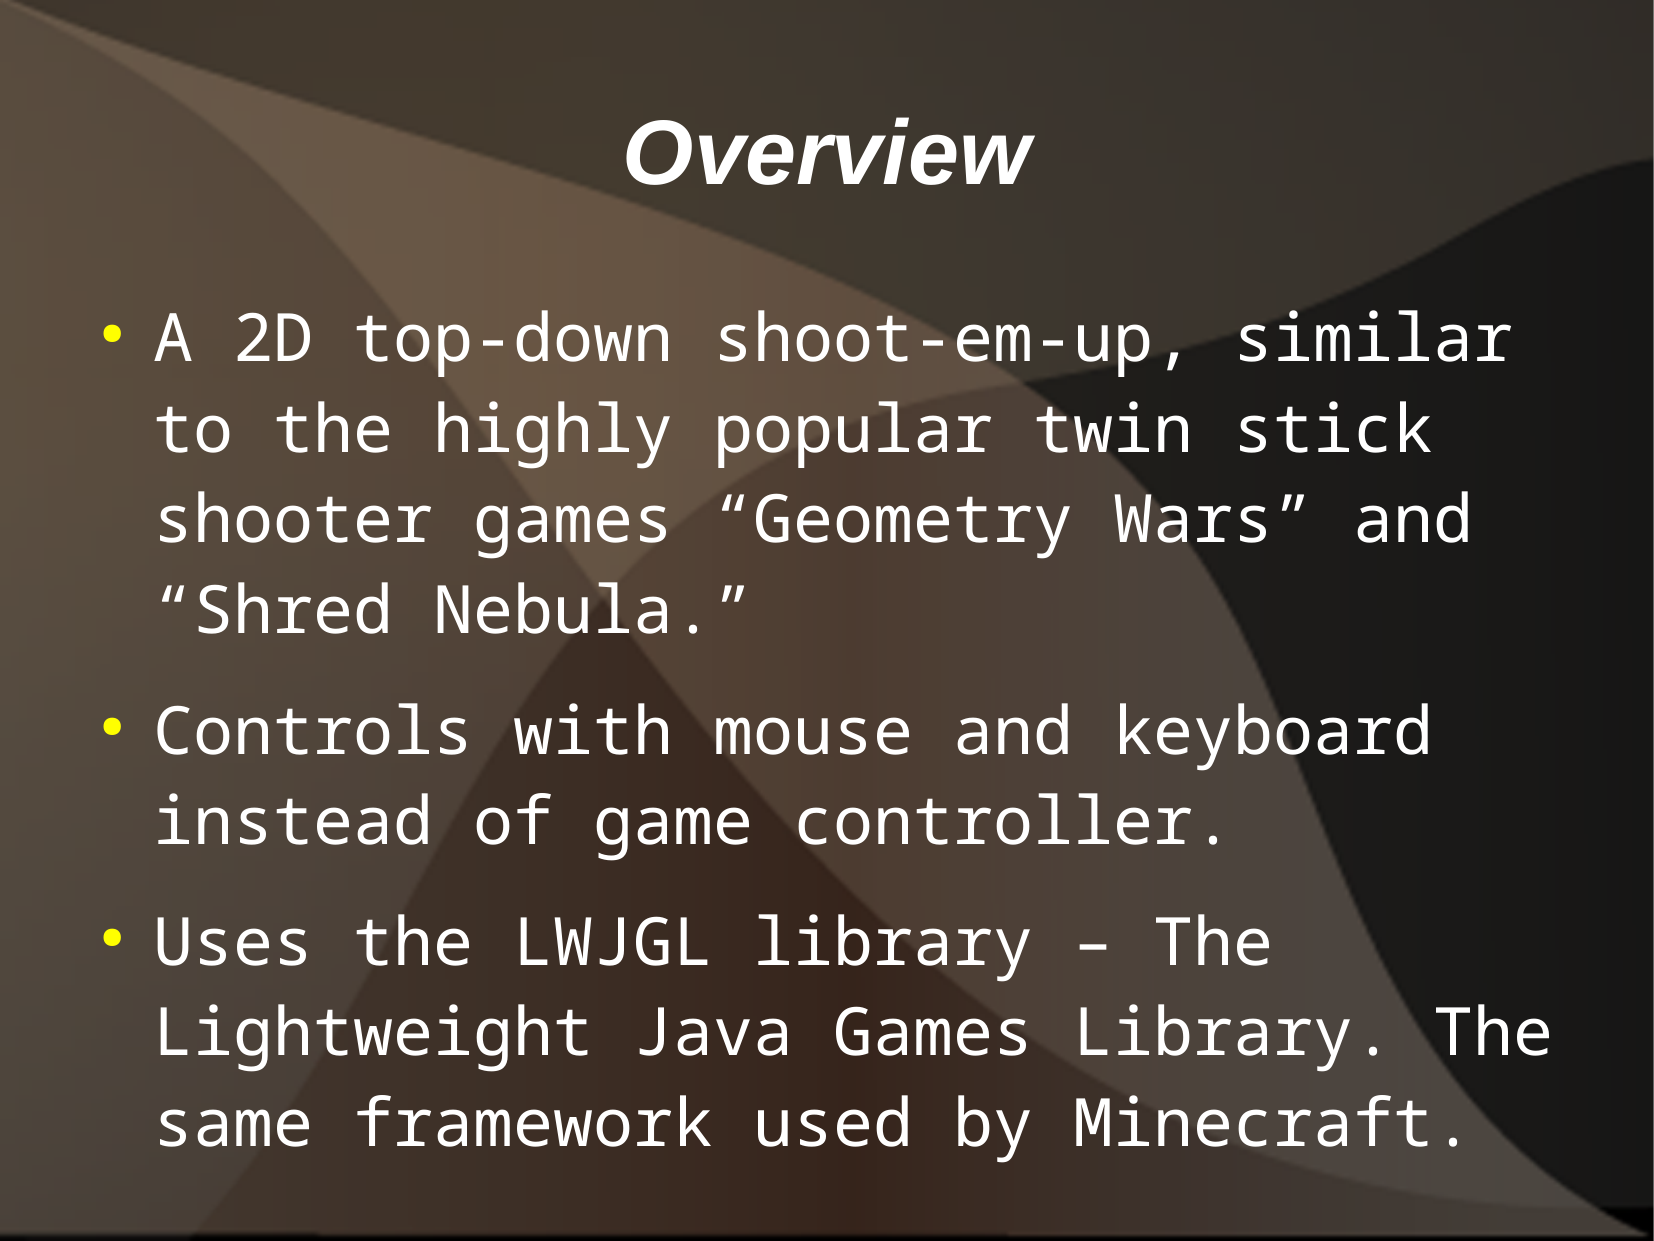

# Overview
A 2D top-down shoot-em-up, similar to the highly popular twin stick shooter games “Geometry Wars” and “Shred Nebula.”
Controls with mouse and keyboard instead of game controller.
Uses the LWJGL library – The Lightweight Java Games Library. The same framework used by Minecraft.